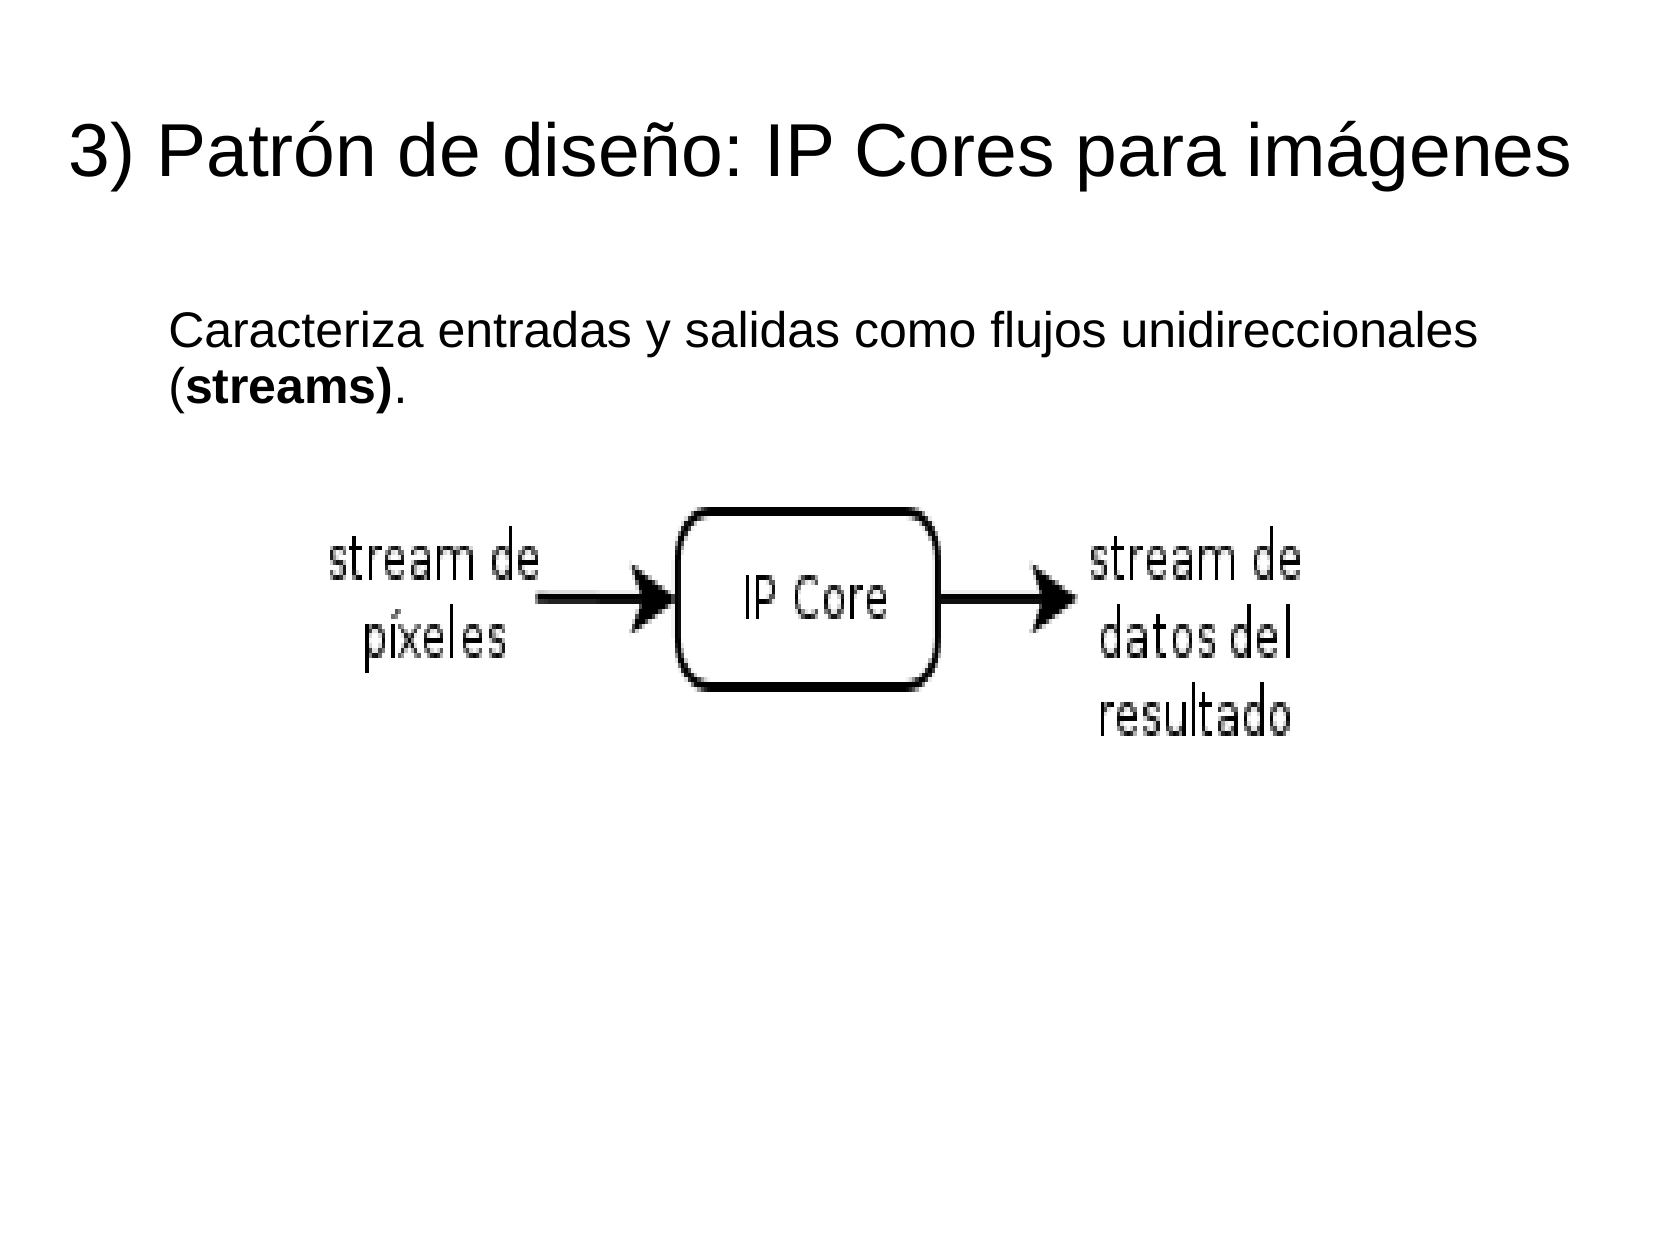

# 3) Patrón de diseño: IP Cores para imágenes
Caracteriza entradas y salidas como flujos unidireccionales (streams).